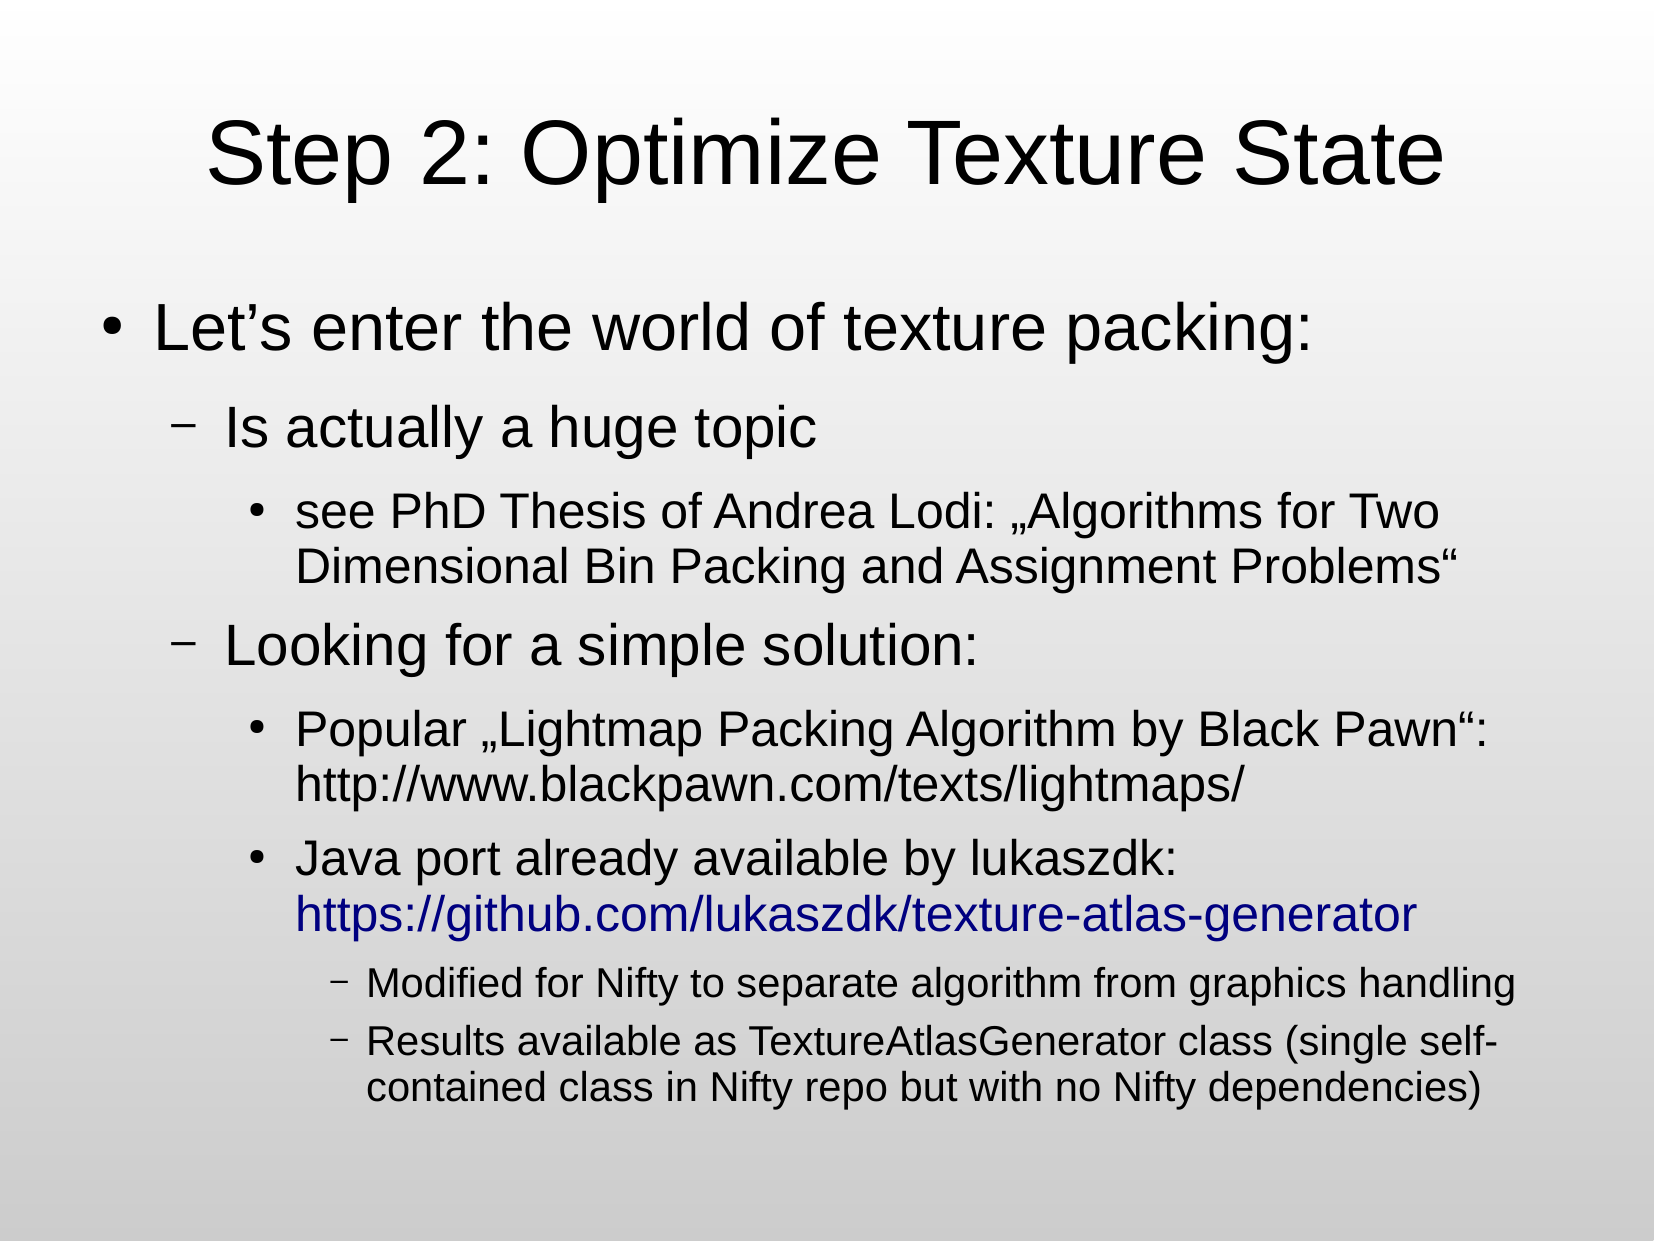

# Step 2: Optimize Texture State
Let’s enter the world of texture packing:
Is actually a huge topic
see PhD Thesis of Andrea Lodi: „Algorithms for Two Dimensional Bin Packing and Assignment Problems“
Looking for a simple solution:
Popular „Lightmap Packing Algorithm by Black Pawn“:
http://www.blackpawn.com/texts/lightmaps/
Java port already available by lukaszdk:
https://github.com/lukaszdk/texture-atlas-generator
Modified for Nifty to separate algorithm from graphics handling
Results available as TextureAtlasGenerator class (single self-contained class in Nifty repo but with no Nifty dependencies)